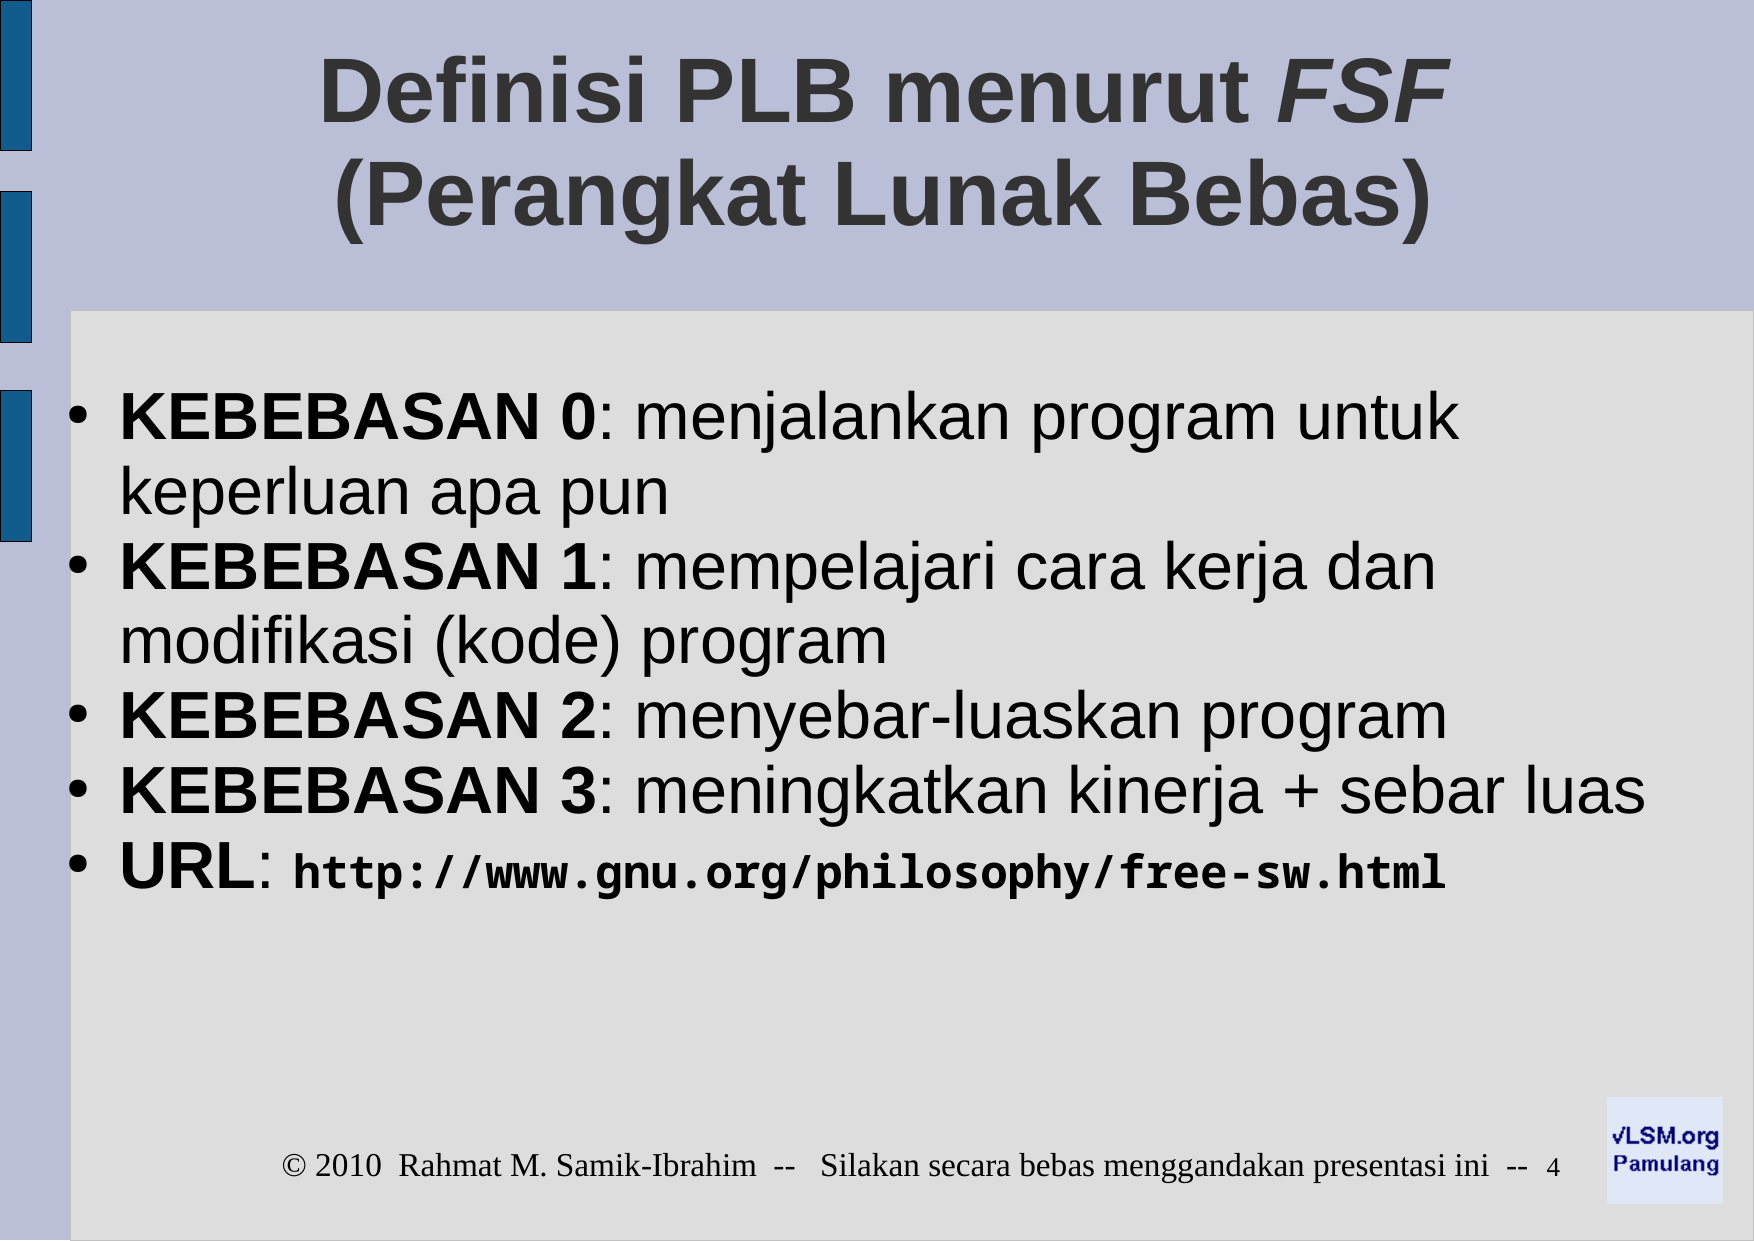

# Definisi PLB menurut FSF (Perangkat Lunak Bebas)
KEBEBASAN 0: menjalankan program untuk keperluan apa pun
KEBEBASAN 1: mempelajari cara kerja dan modifikasi (kode) program
KEBEBASAN 2: menyebar-luaskan program
KEBEBASAN 3: meningkatkan kinerja + sebar luas
URL: http://www.gnu.org/philosophy/free-sw.html